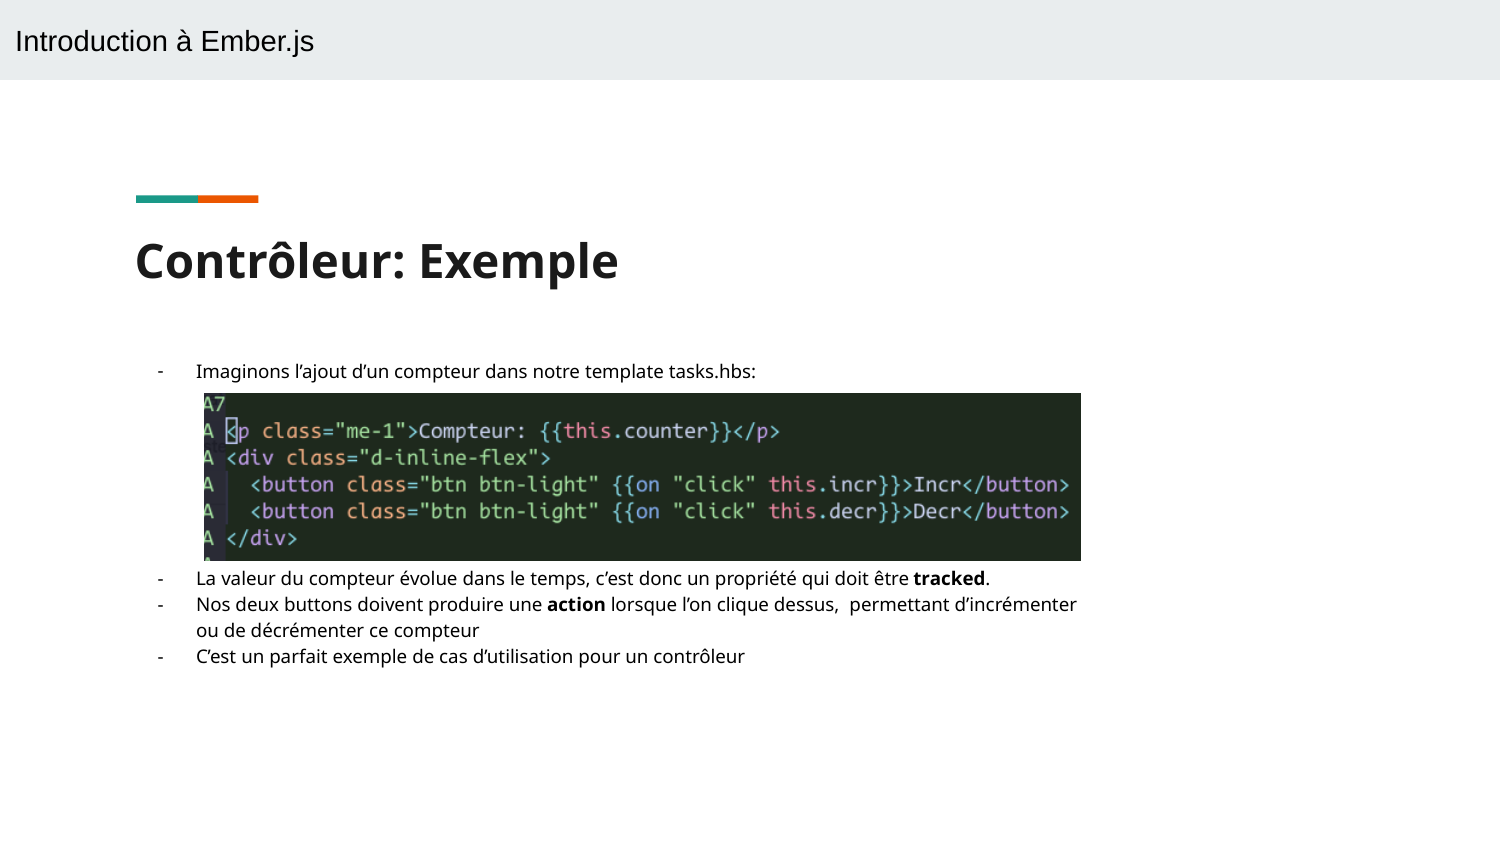

# Contrôleur: Exemple
Imaginons l’ajout d’un compteur dans notre template tasks.hbs:
La valeur du compteur évolue dans le temps, c’est donc un propriété qui doit être tracked.
Nos deux buttons doivent produire une action lorsque l’on clique dessus, permettant d’incrémenter
ou de décrémenter ce compteur
C’est un parfait exemple de cas d’utilisation pour un contrôleur